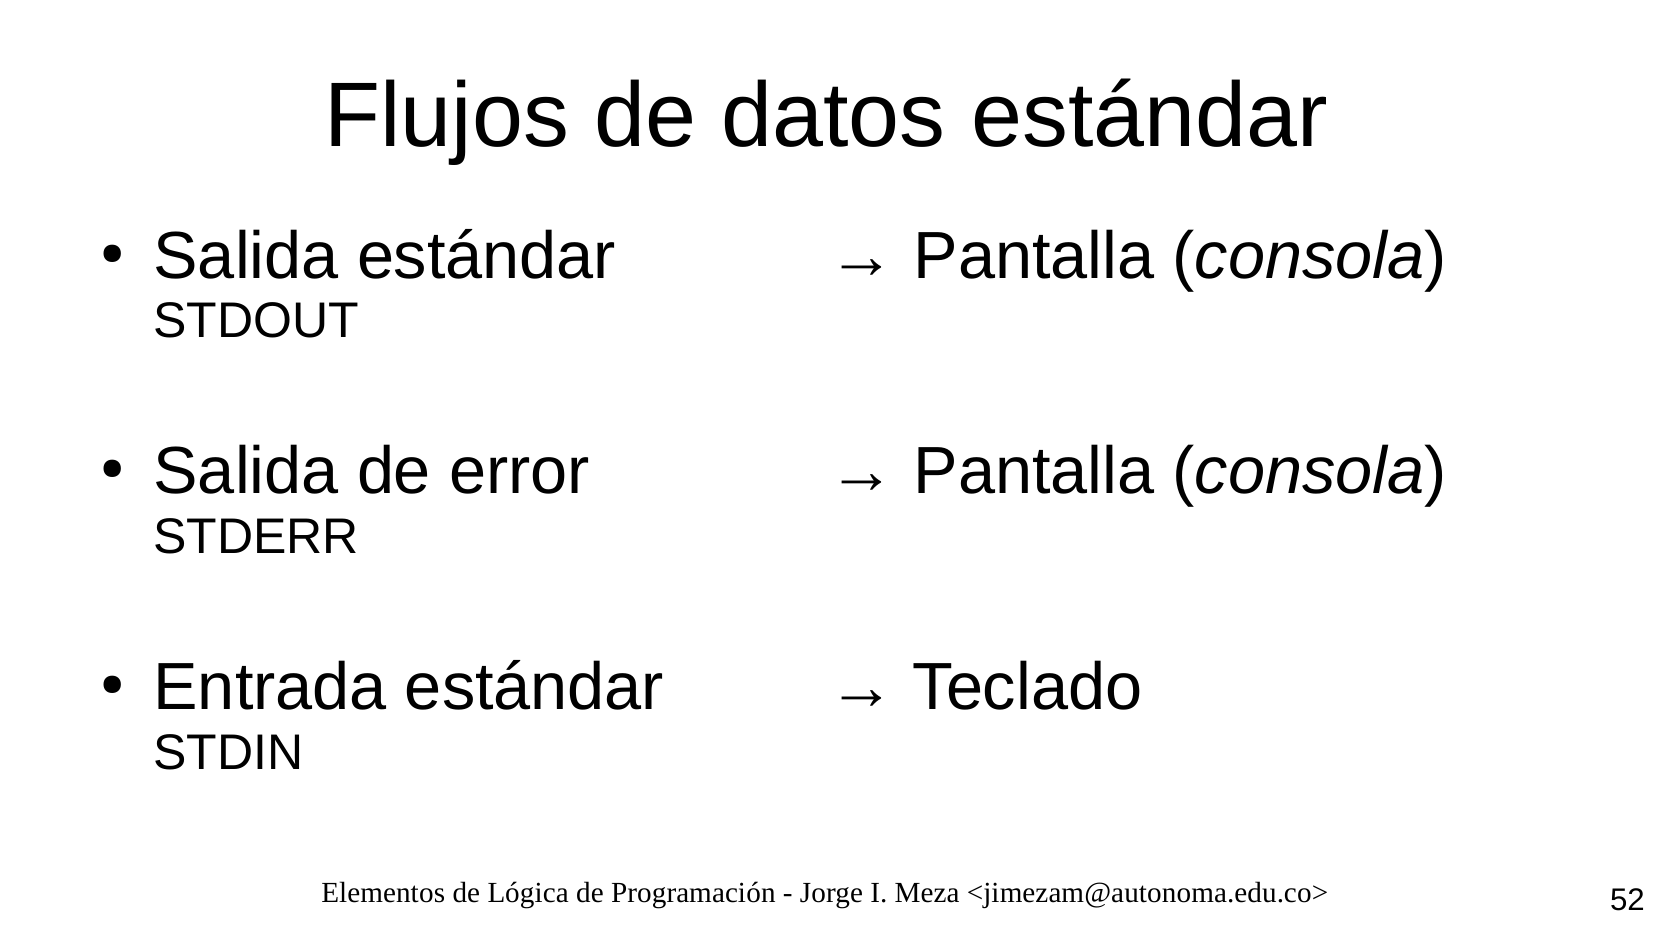

# Flujos de datos estándar
Salida estándar			→ Pantalla (consola)
STDOUT
Salida de error				→ Pantalla (consola)
STDERR
Entrada estándar			→ Teclado
STDIN
Elementos de Lógica de Programación - Jorge I. Meza <jimezam@autonoma.edu.co>